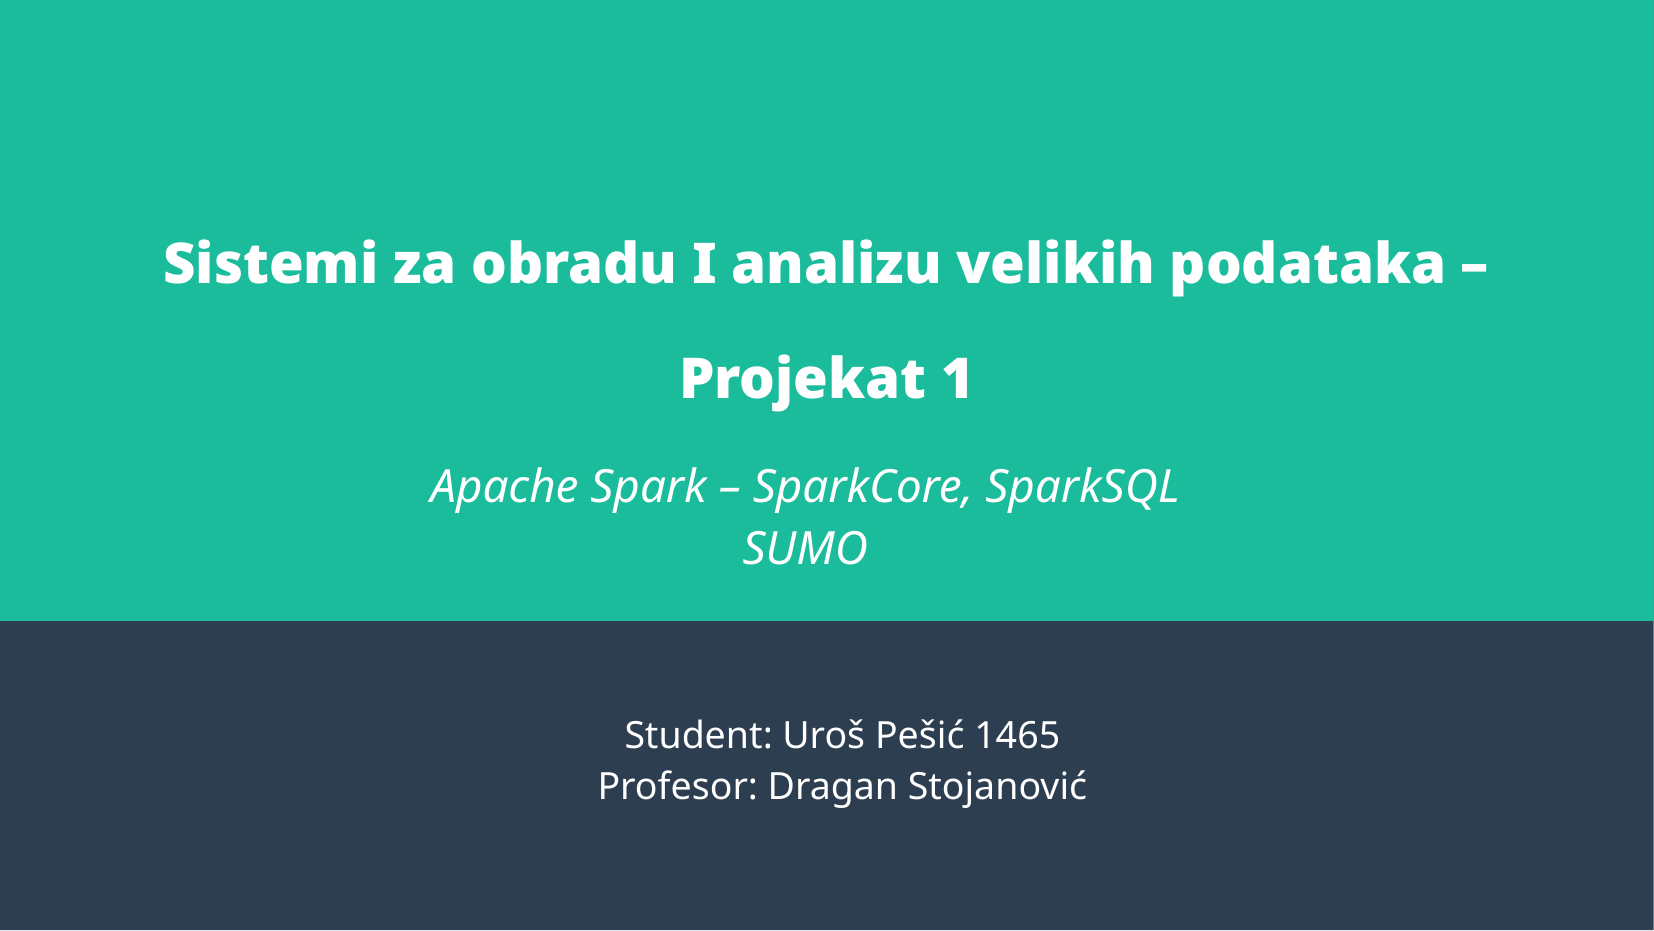

# Sistemi za obradu I analizu velikih podataka – Projekat 1
Apache Spark – SparkCore, SparkSQL
SUMO
Student: Uroš Pešić 1465
Profesor: Dragan Stojanović